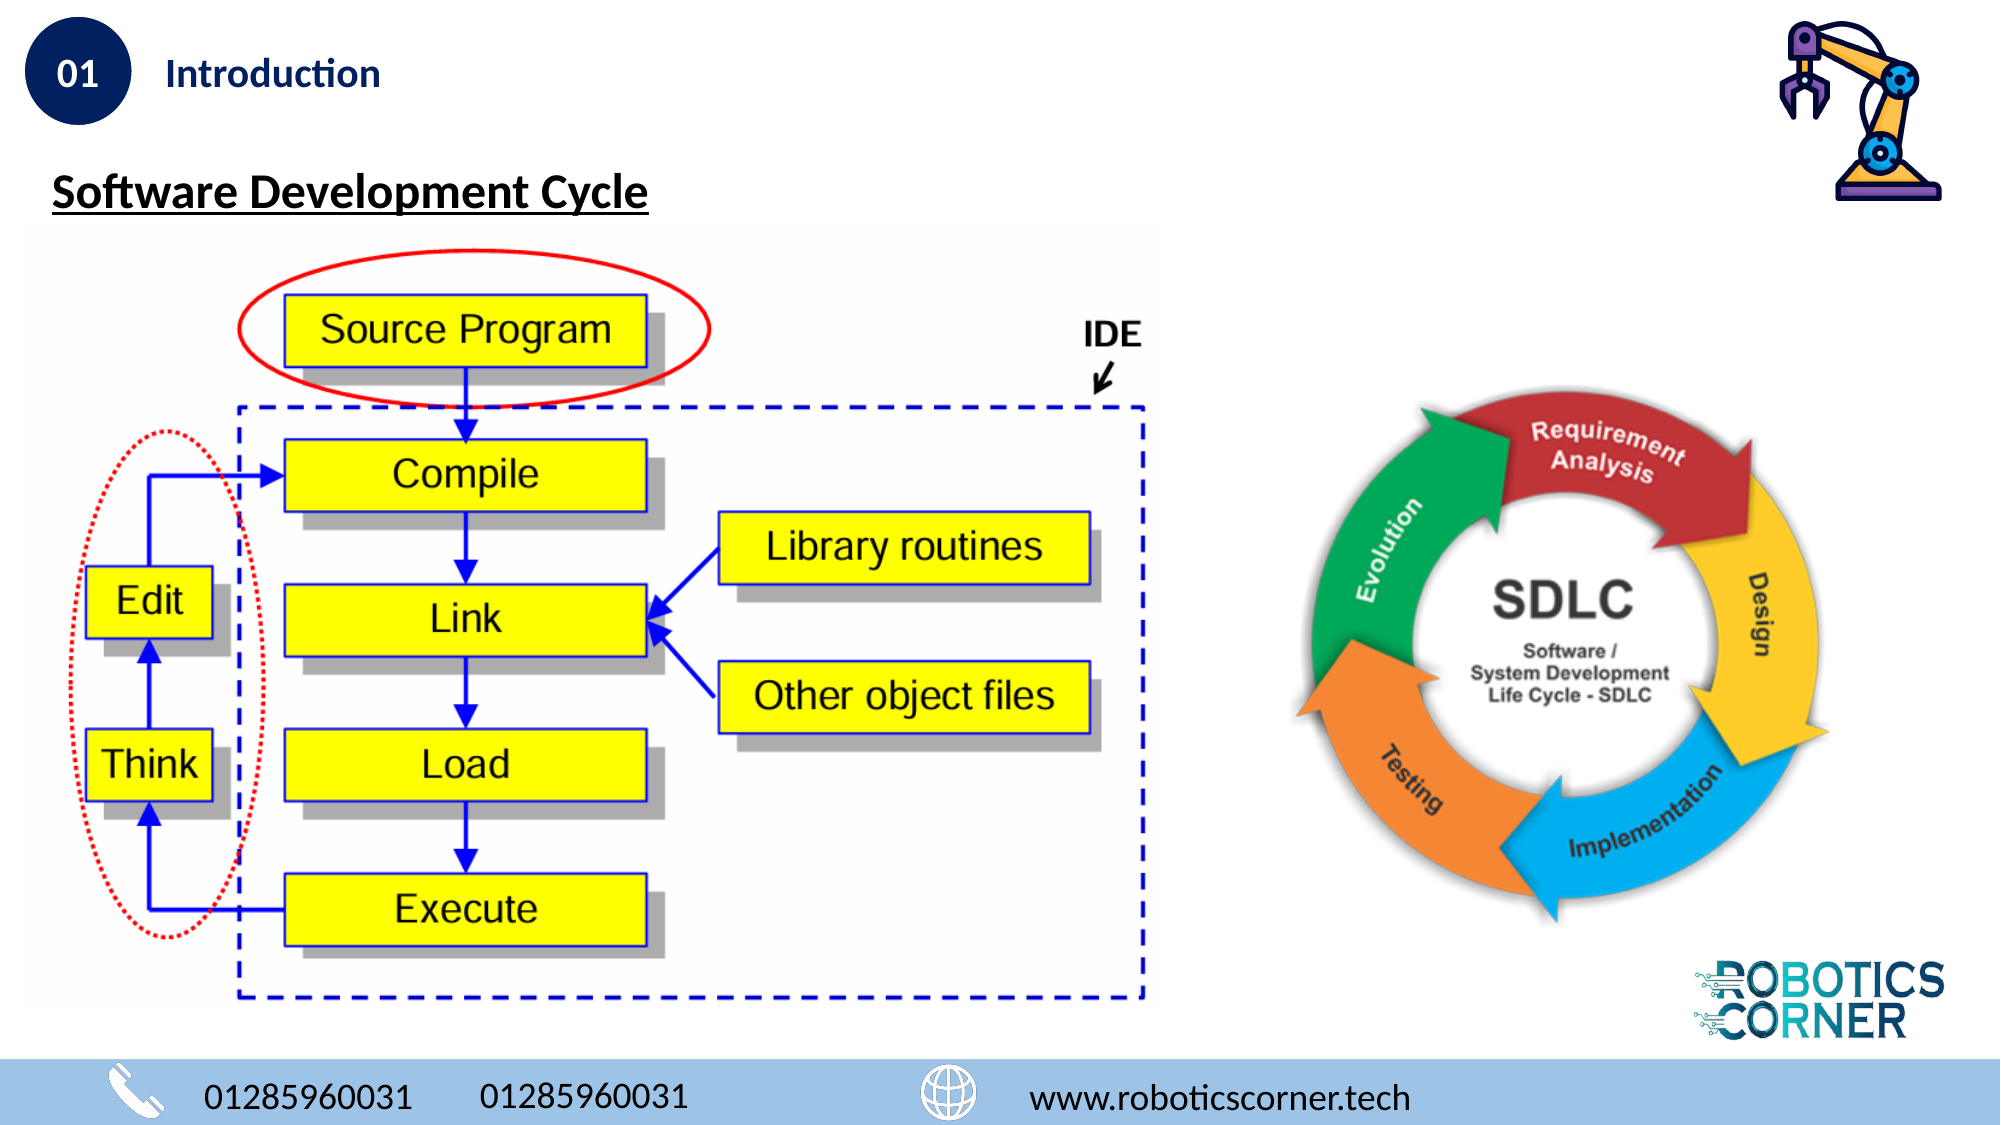

01
Introduction
Software Development Cycle
01285960031
01285960031
www.roboticscorner.tech